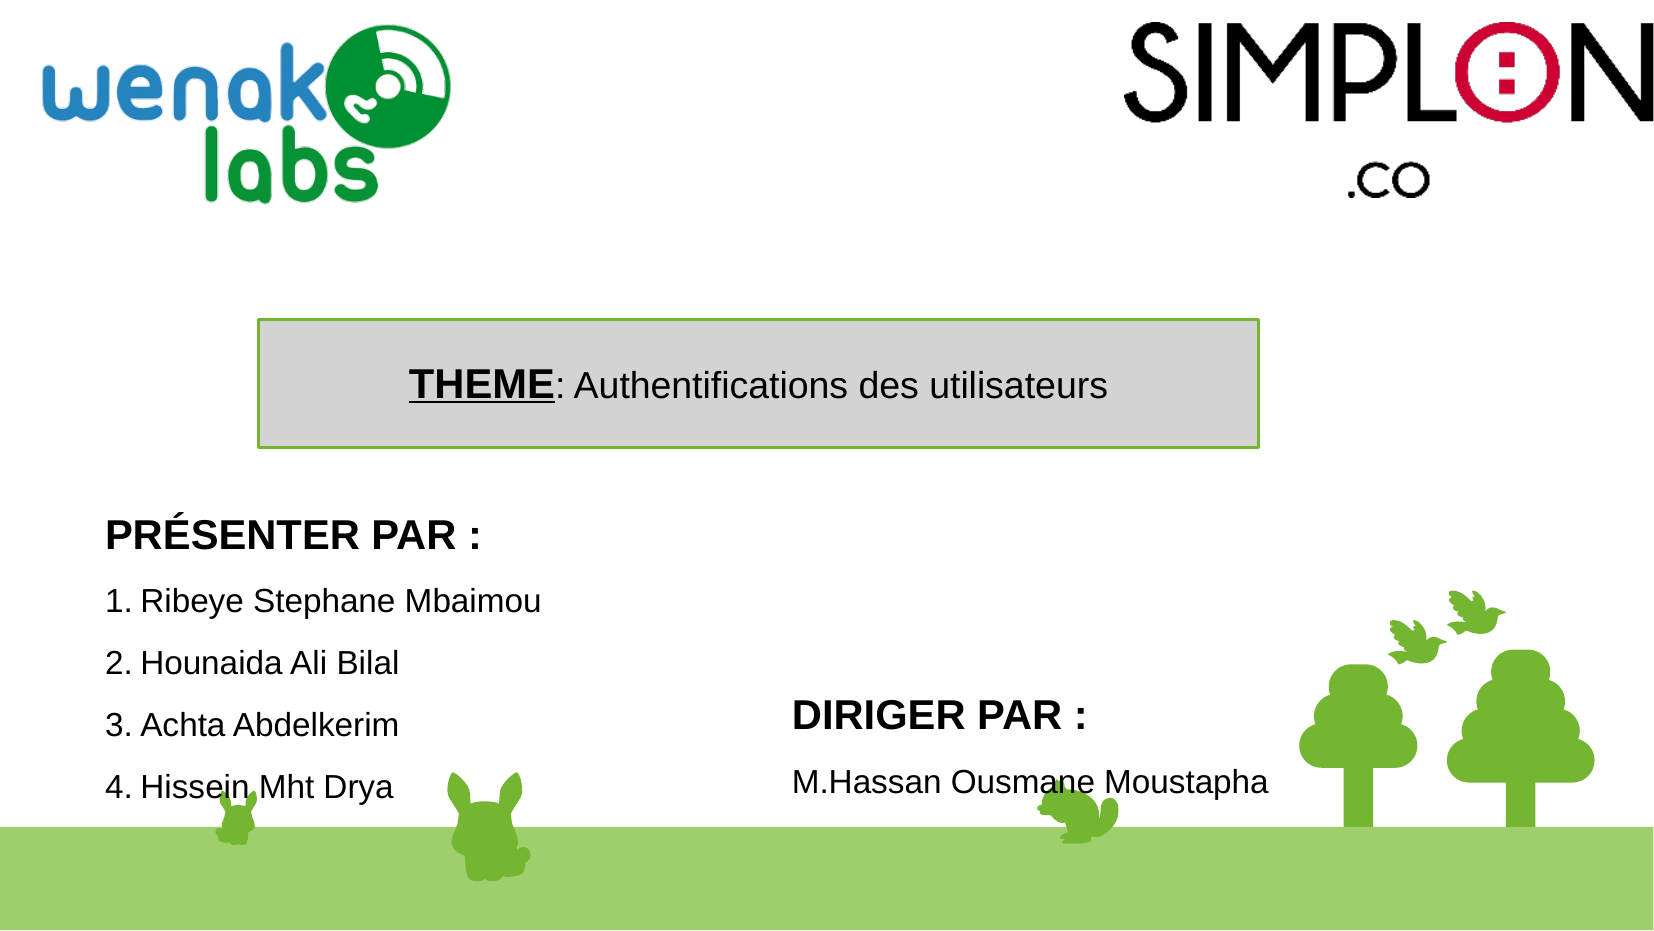

THEME: Authentifications des utilisateurs
PRÉSENTER PAR :
Ribeye Stephane Mbaimou
Hounaida Ali Bilal
Achta Abdelkerim
Hissein Mht Drya
DIRIGER PAR :
M.Hassan Ousmane Moustapha